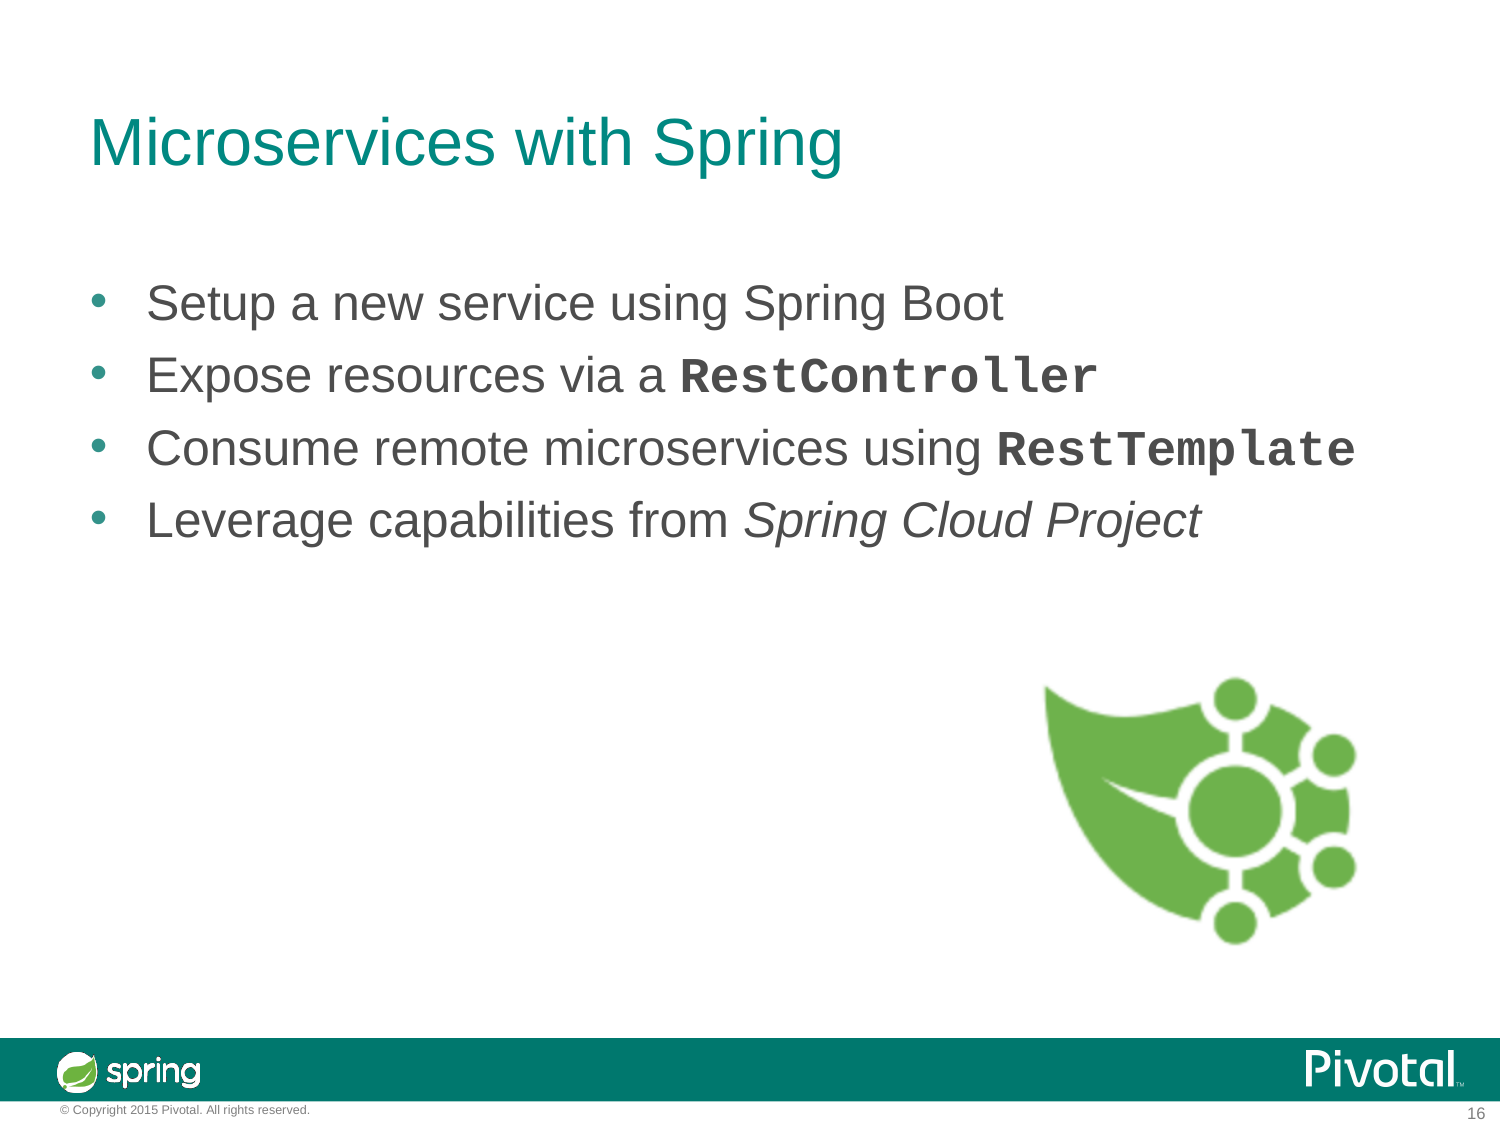

# Microservices with Spring
Setup a new service using Spring Boot
Expose resources via a RestController
Consume remote microservices using RestTemplate
Leverage capabilities from Spring Cloud Project